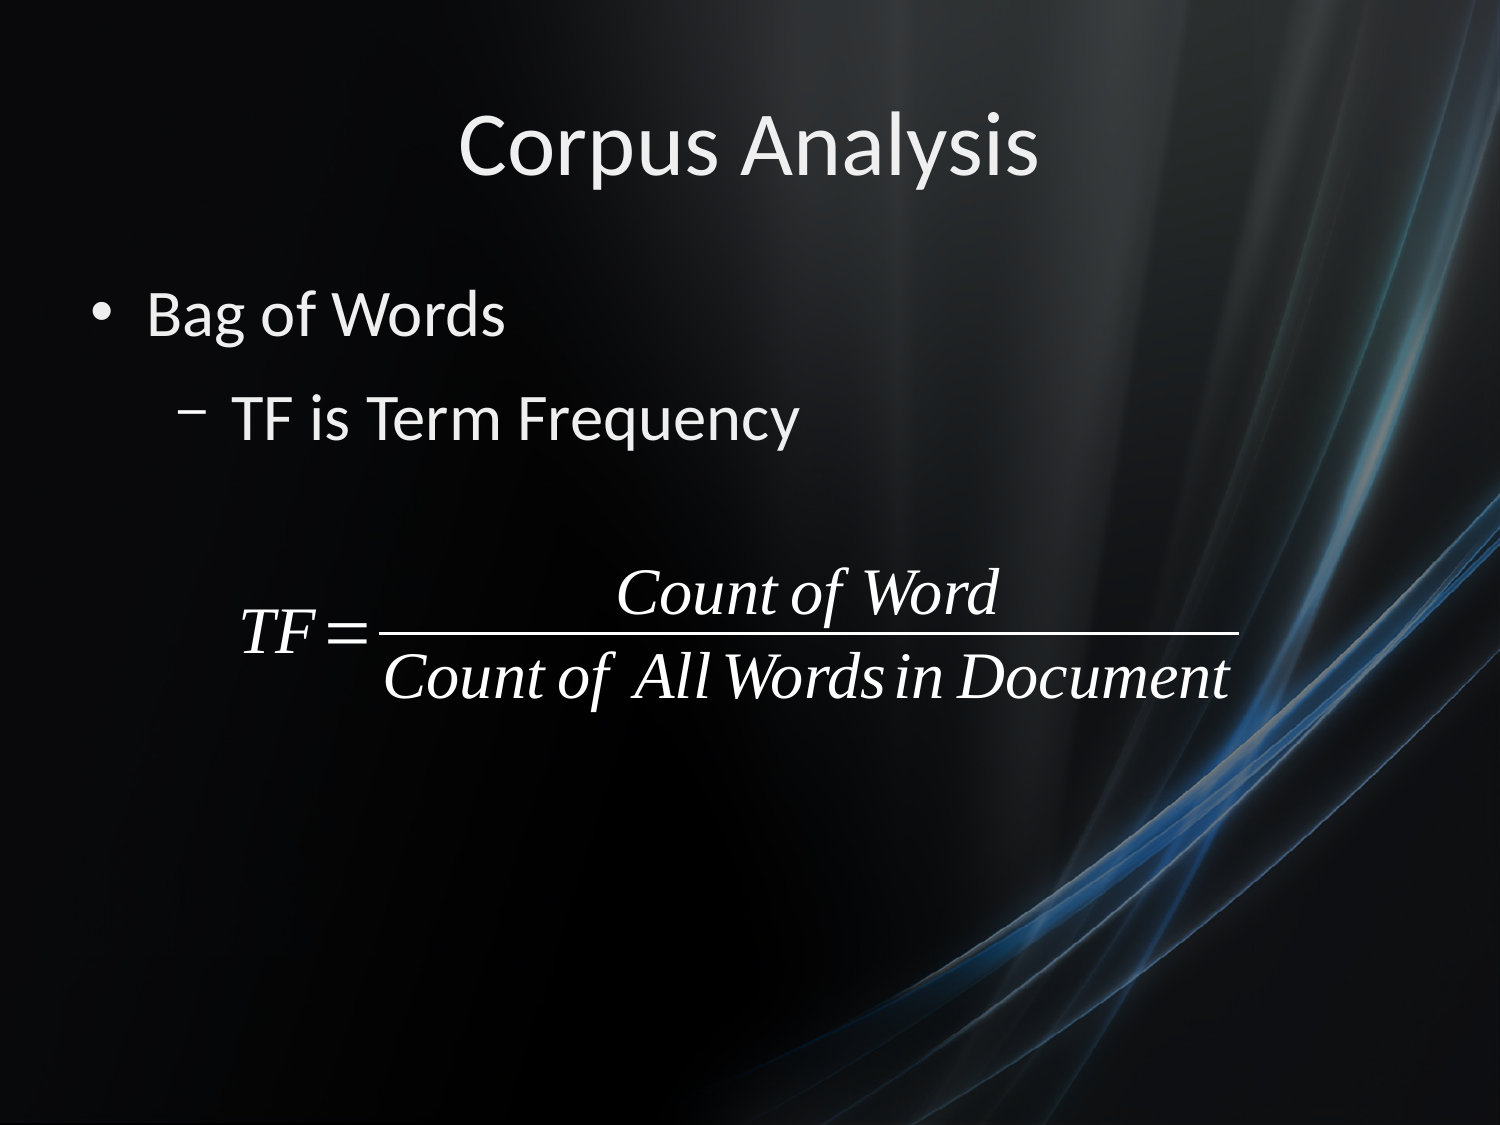

# Corpus Analysis
Bag of Words
TF is Term Frequency